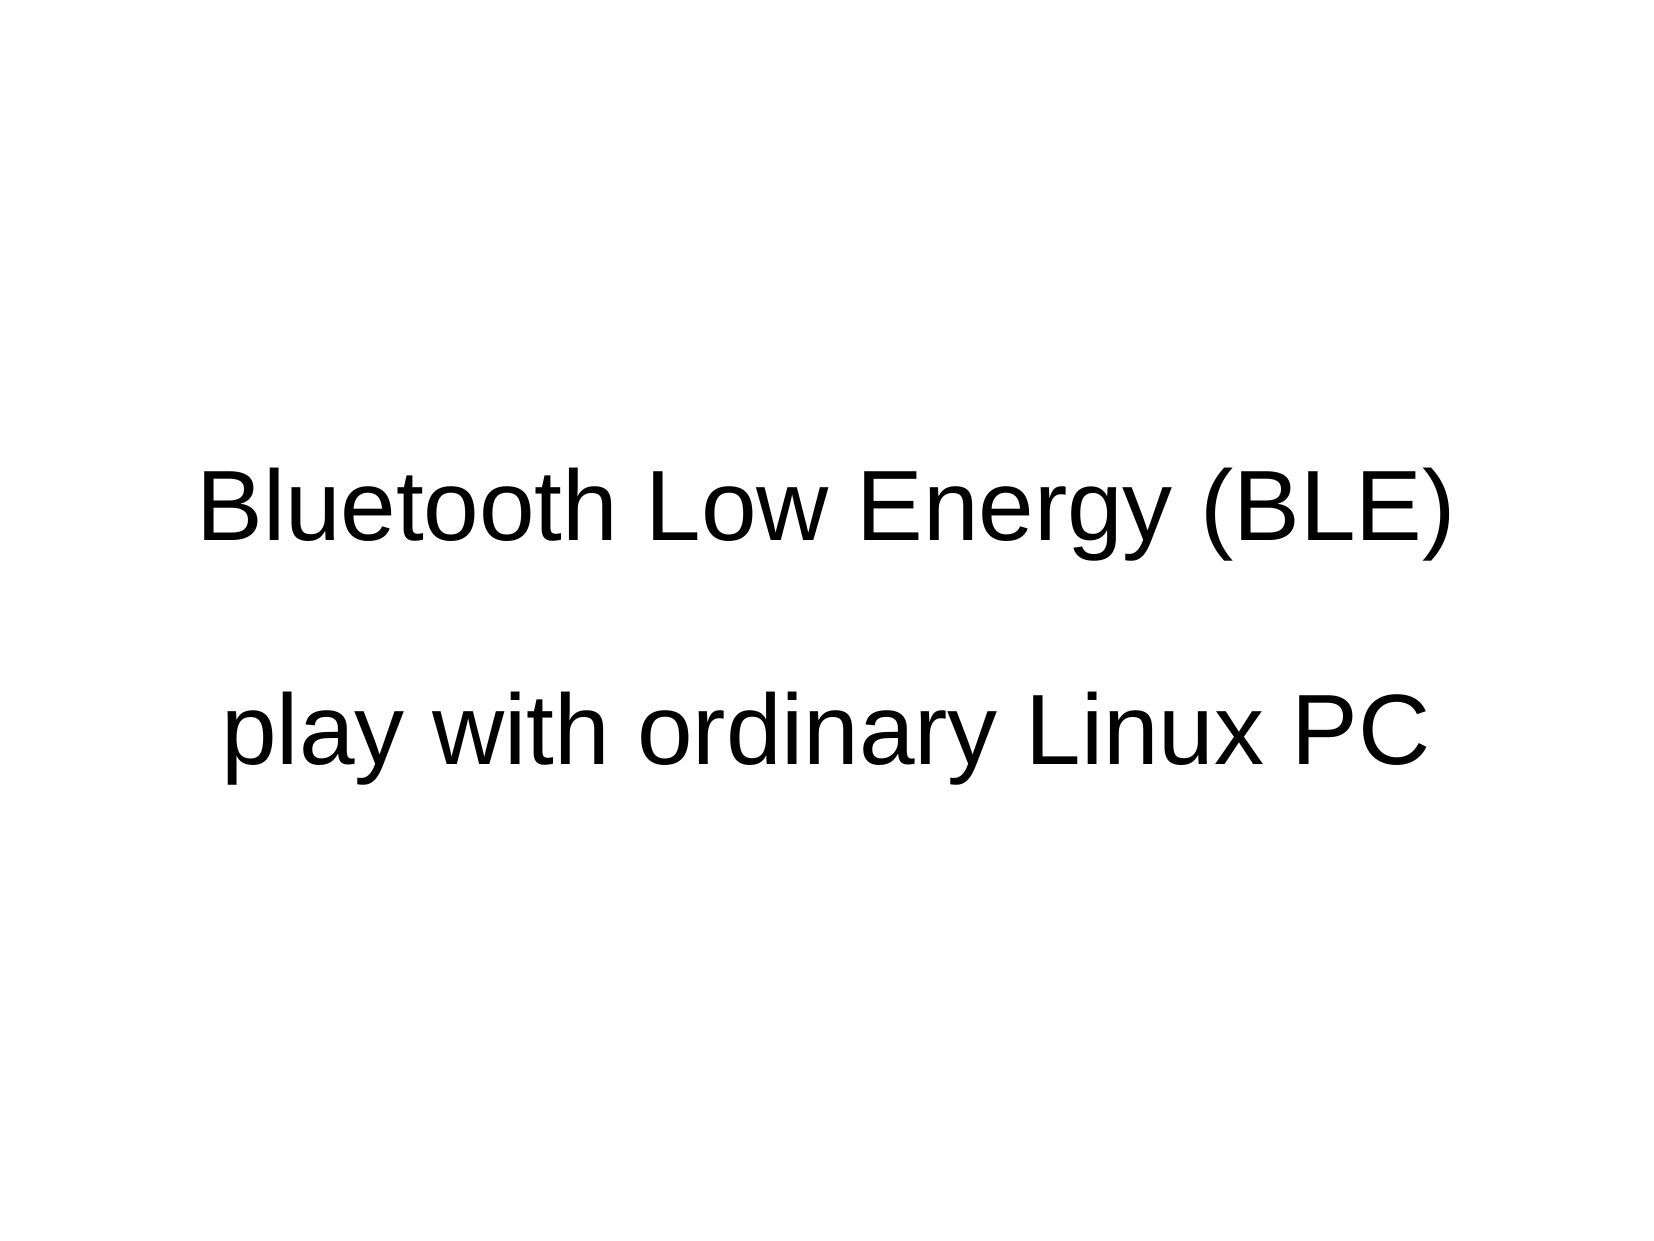

# Bluetooth Low Energy (BLE) play with ordinary Linux PC